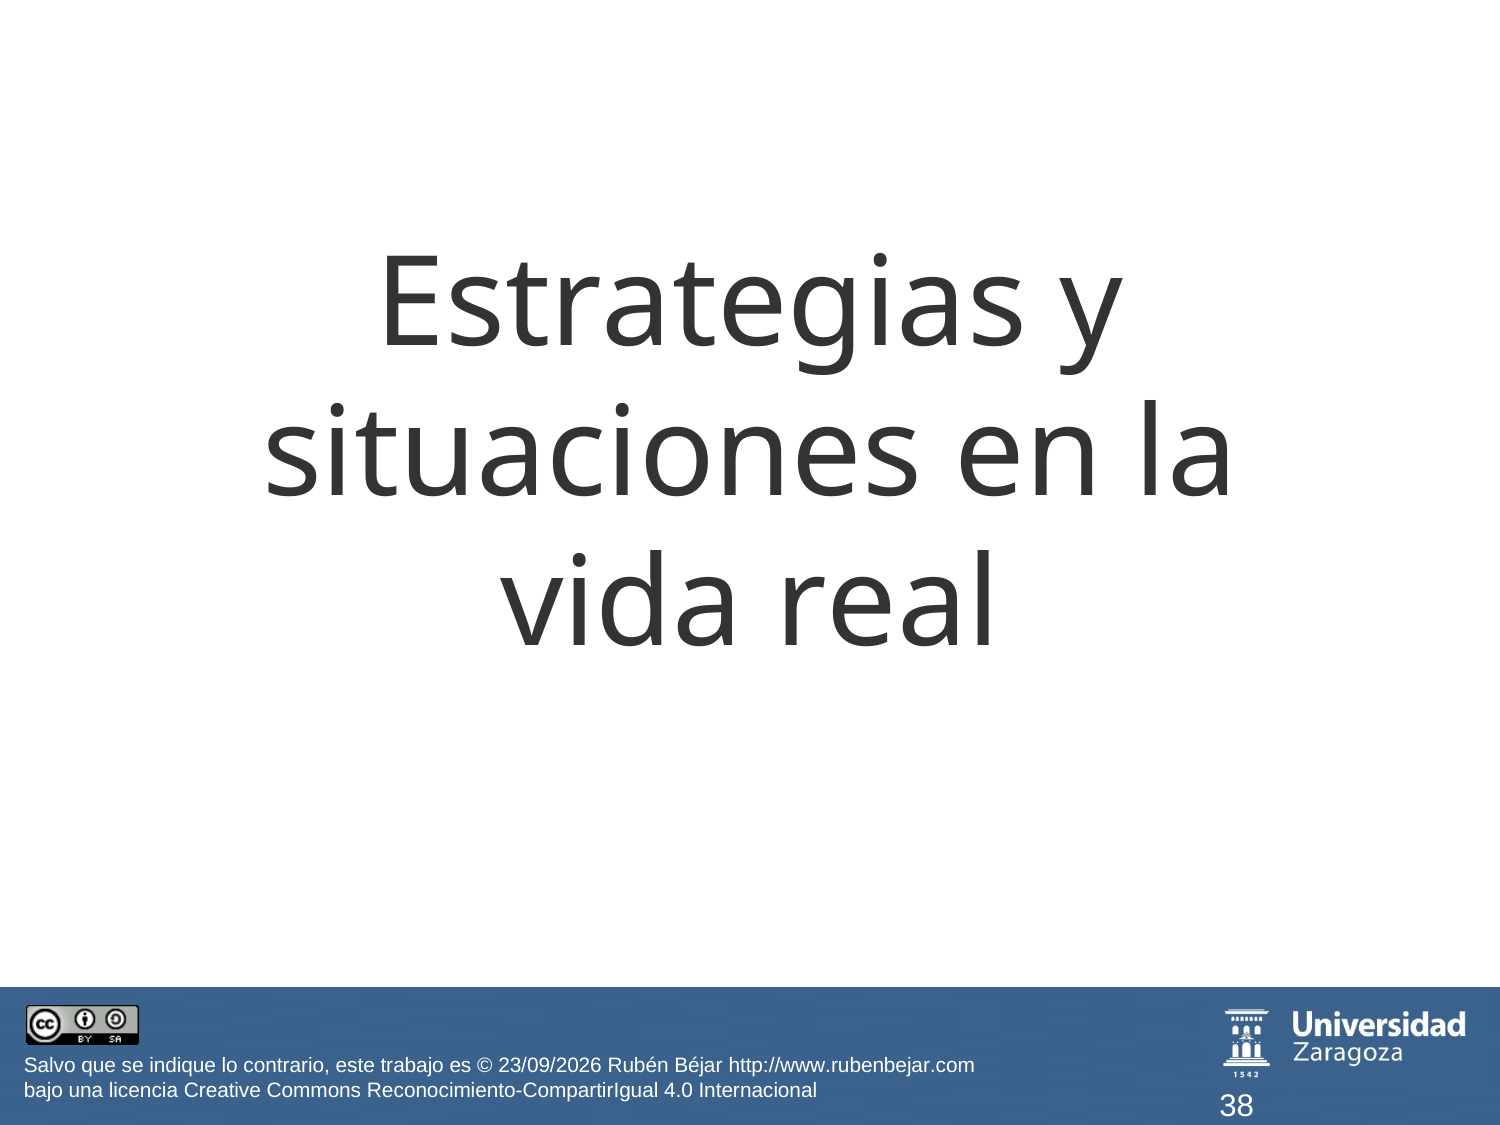

Estrategias y situaciones en la vida real